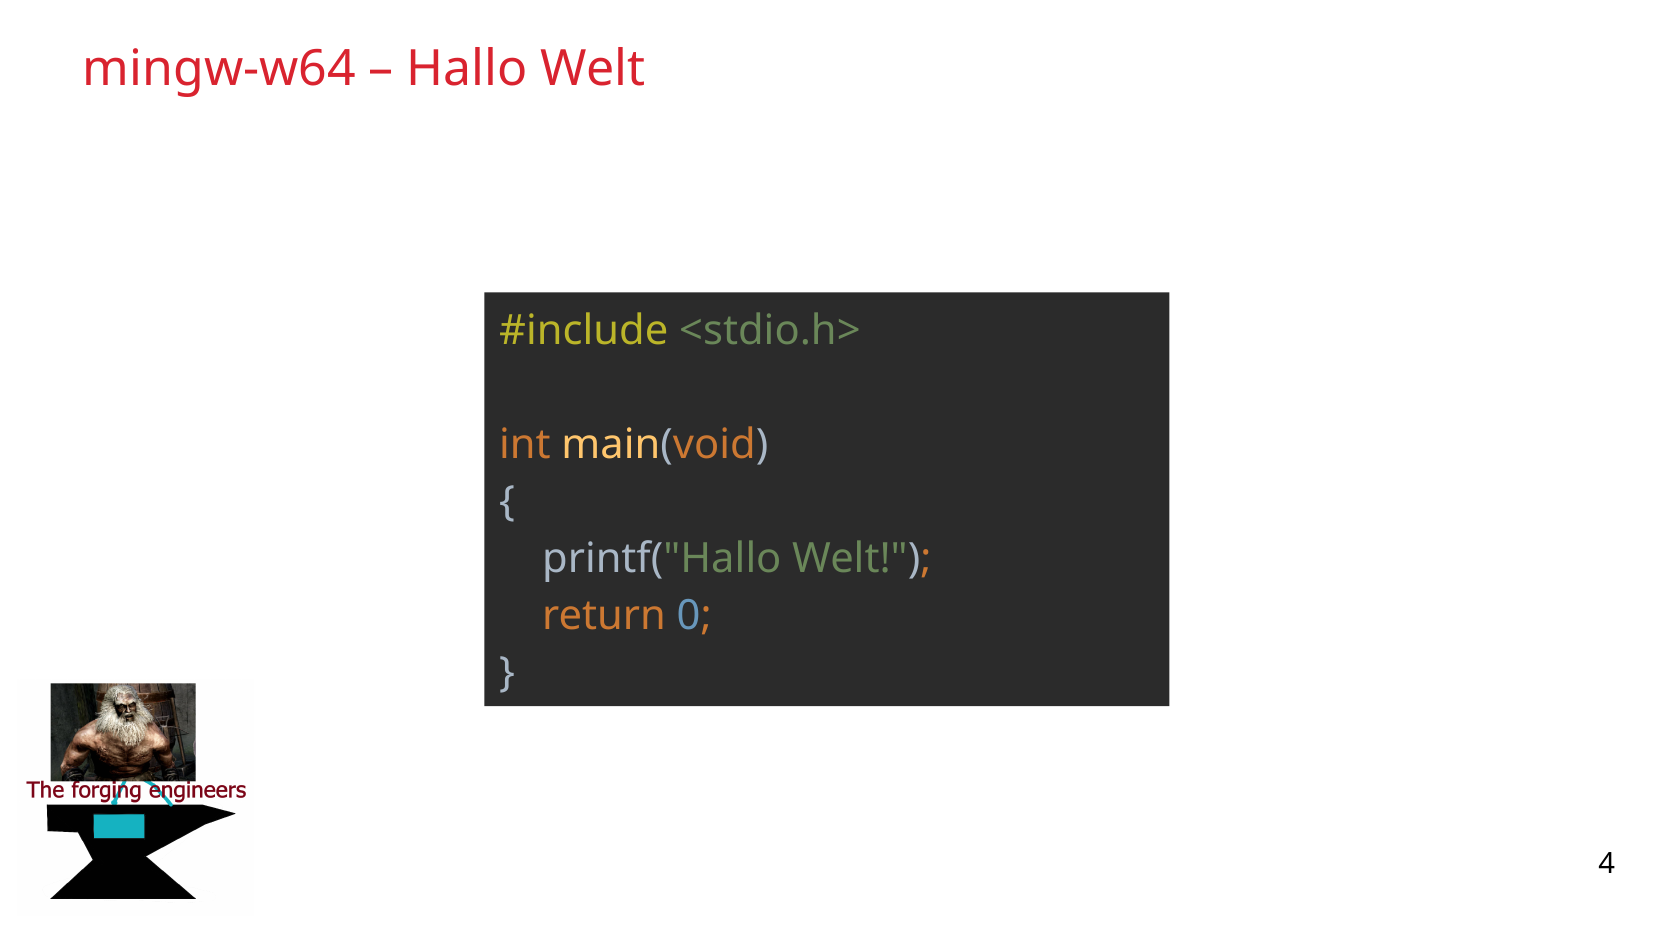

# mingw-w64 – Hallo Welt
#include <stdio.h>
int main(void)
{
 printf("Hallo Welt!");
 return 0;
}